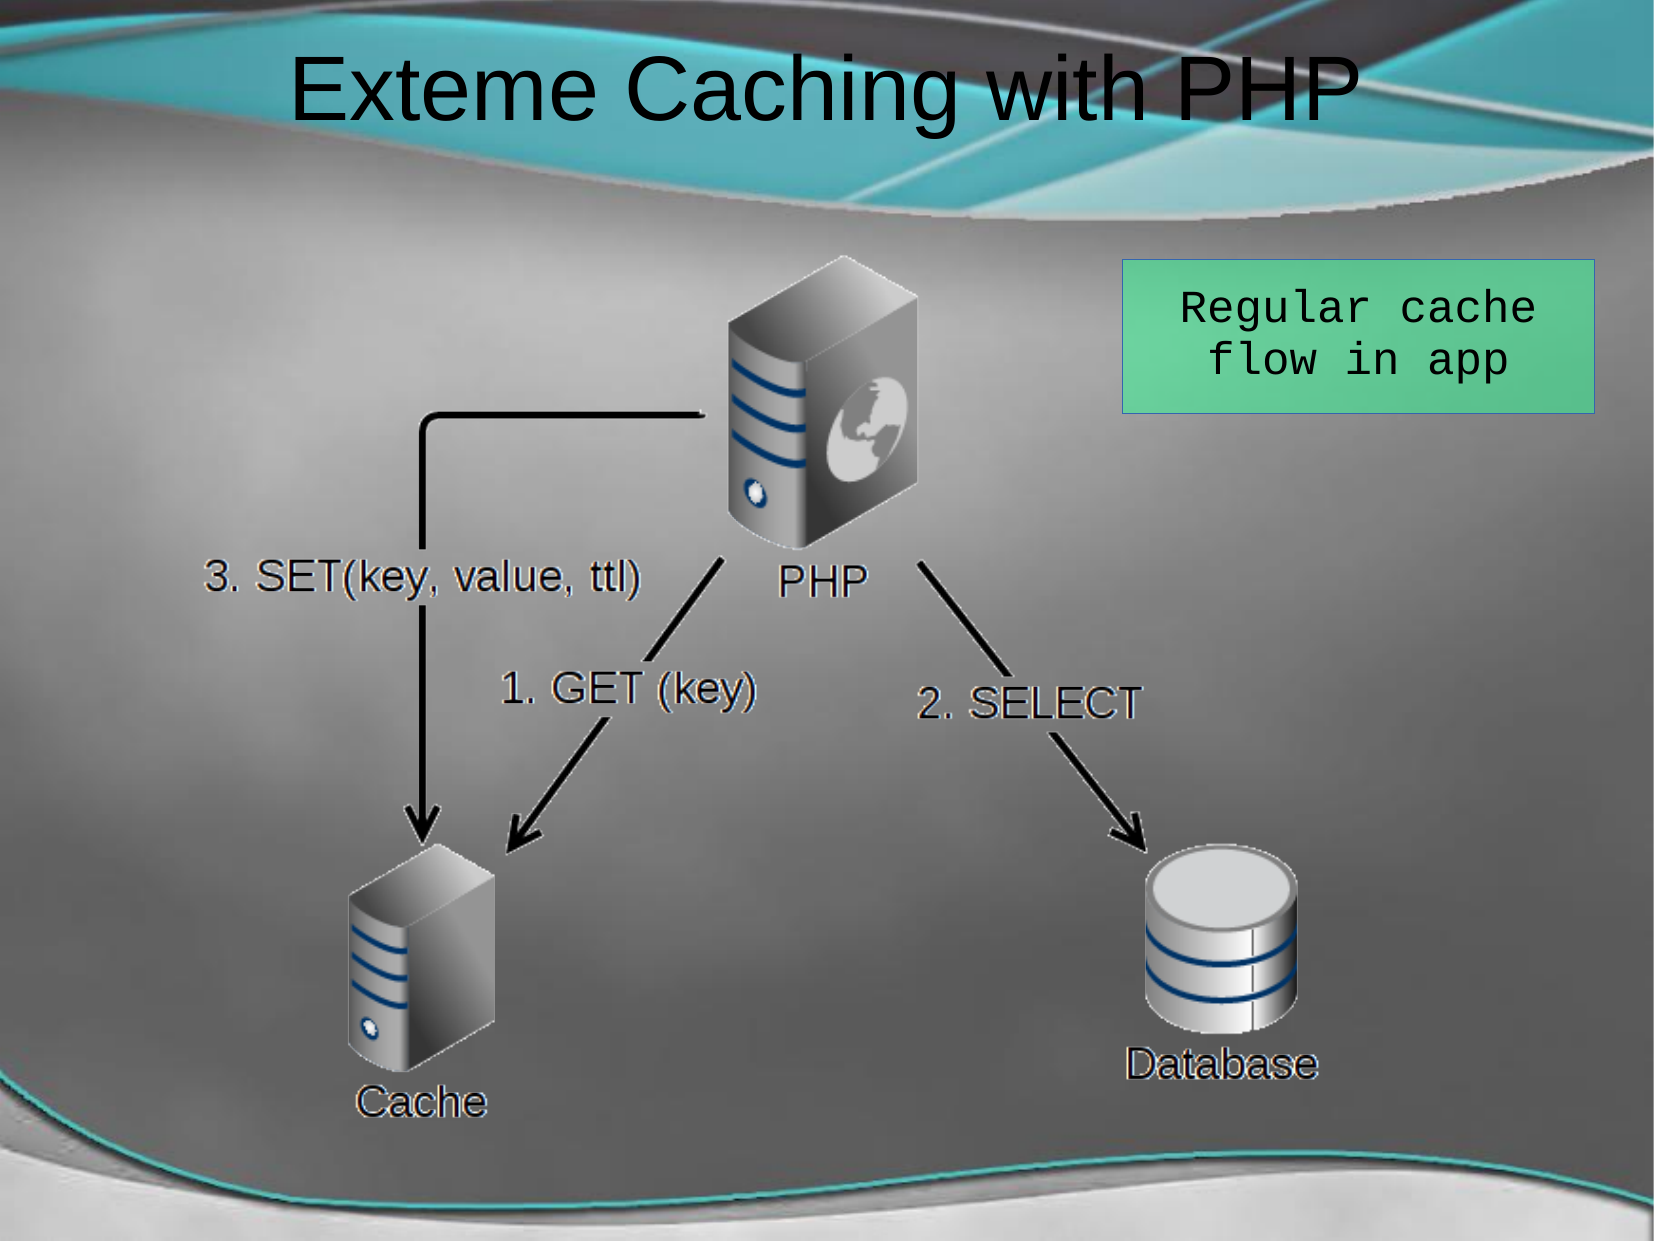

# Exteme Caching with PHP
Regular cache
flow in app